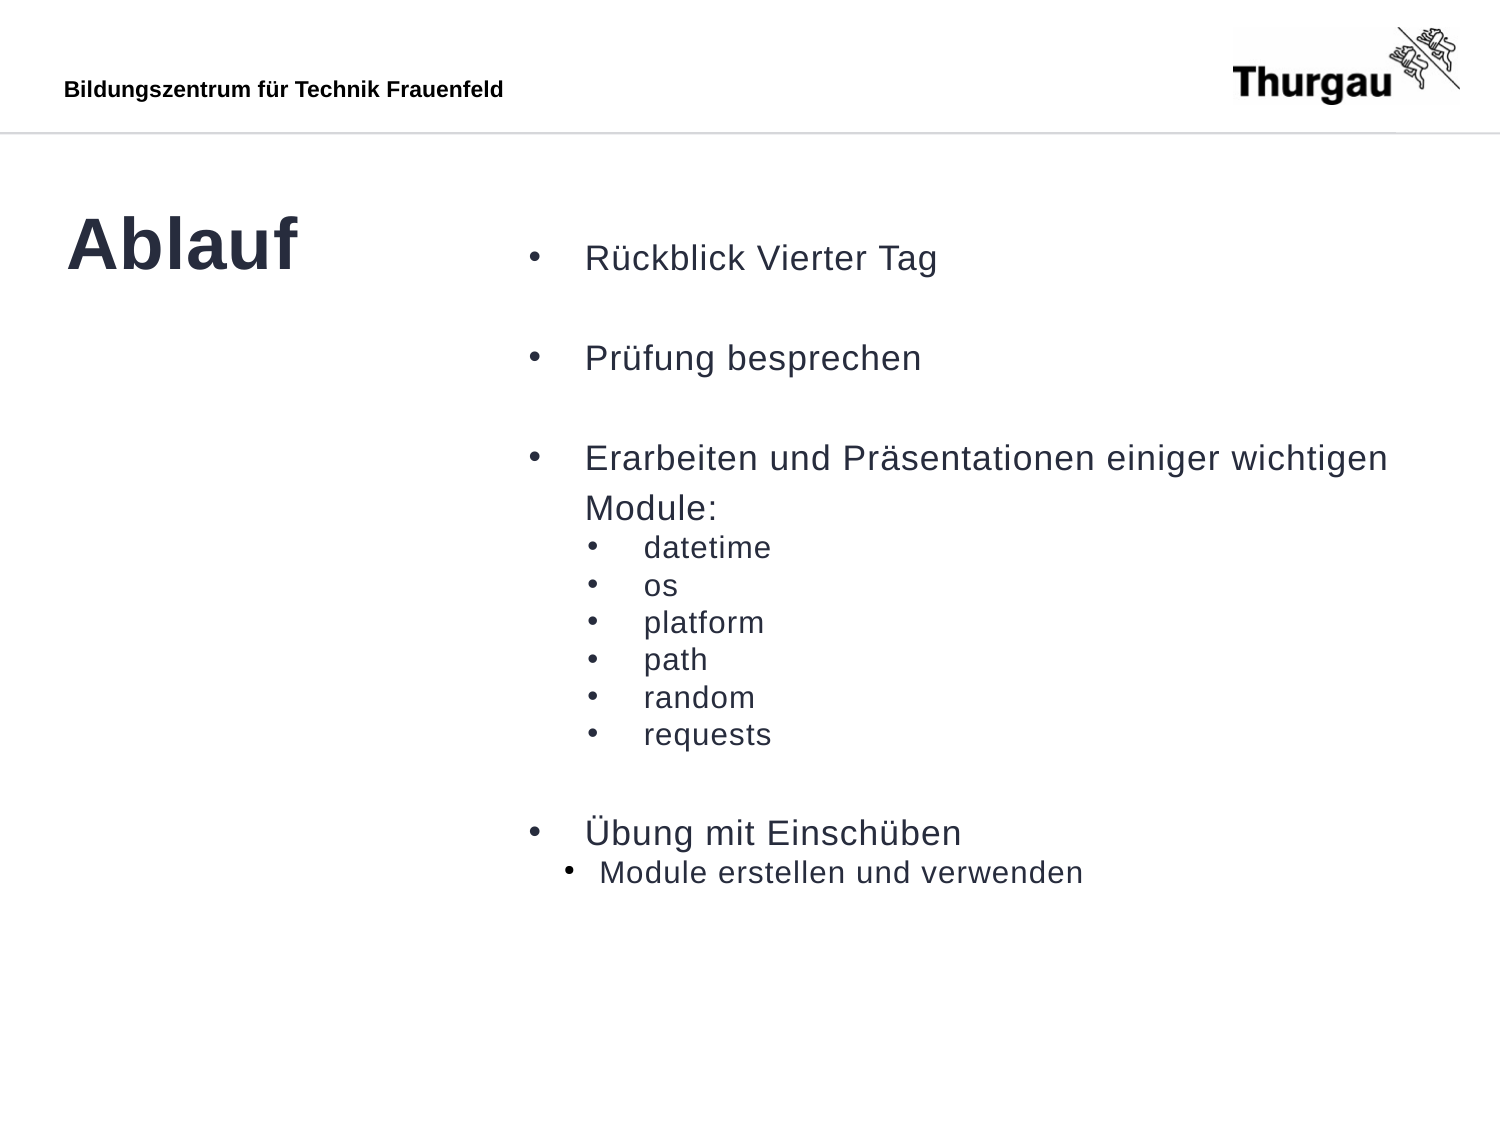

Bildungszentrum für Technik Frauenfeld
Ablauf
Rückblick Vierter Tag
Prüfung besprechen
Erarbeiten und Präsentationen einiger wichtigen Module:
datetime
os
platform
path
random
requests
Übung mit Einschüben
Module erstellen und verwenden